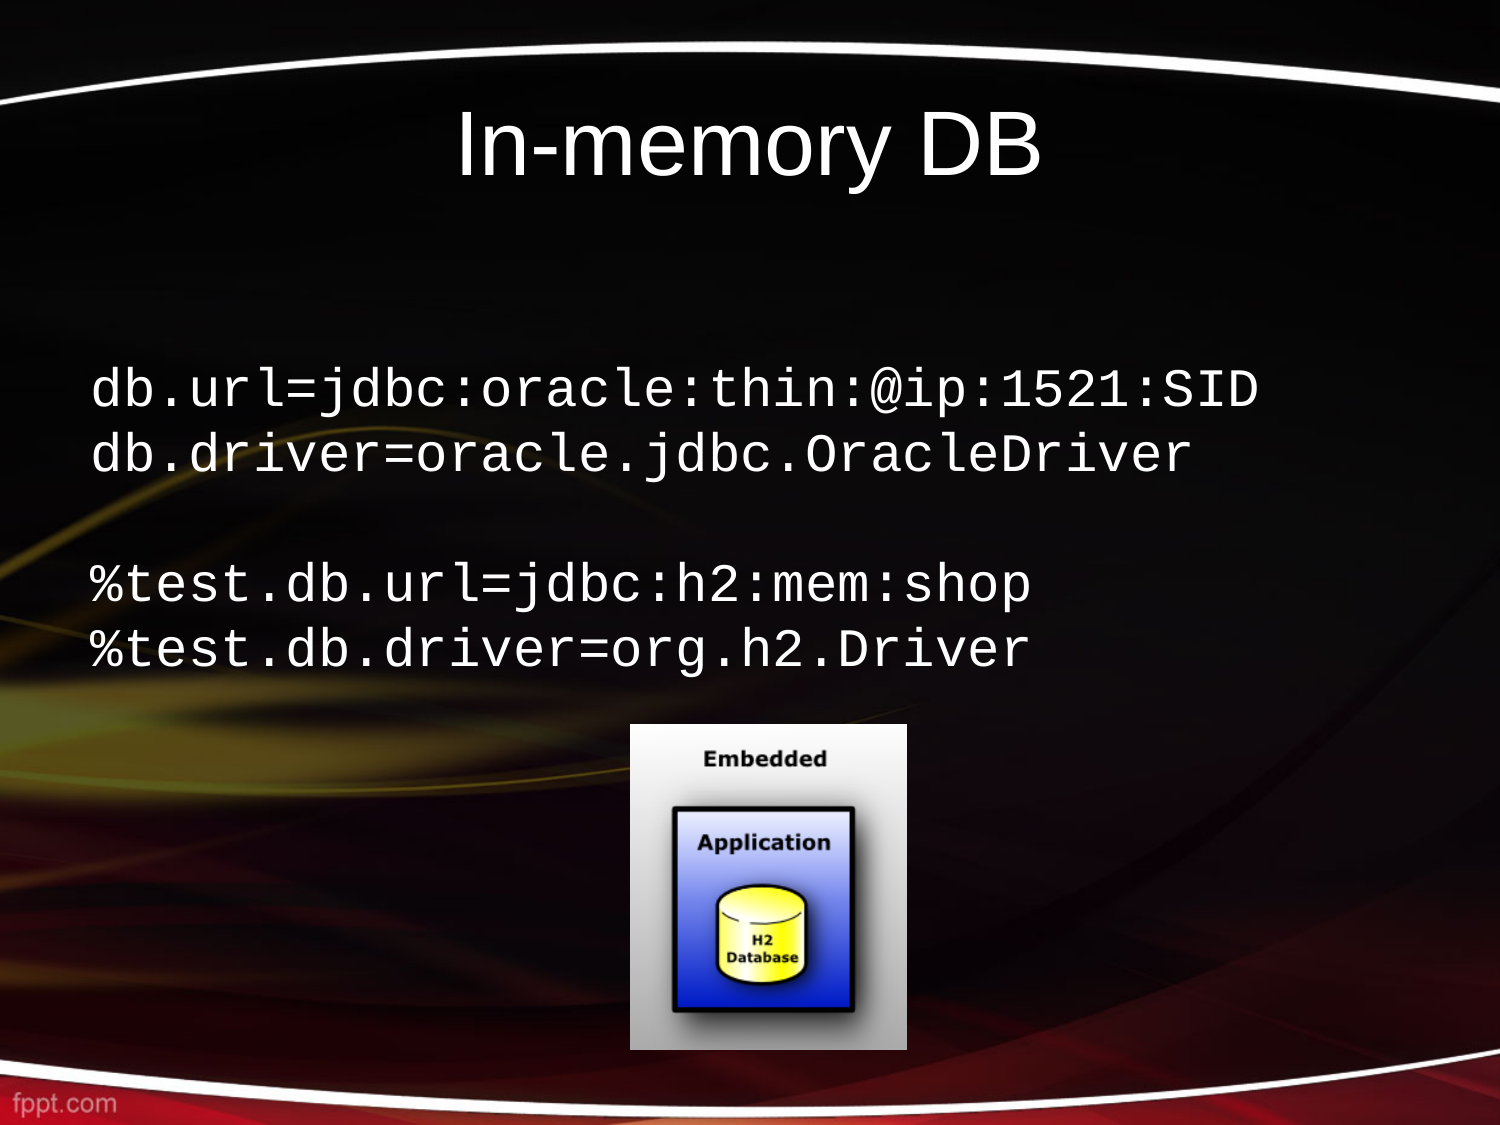

# In-memory DB
db.url=jdbc:oracle:thin:@ip:1521:SID
db.driver=oracle.jdbc.OracleDriver
%test.db.url=jdbc:h2:mem:shop
%test.db.driver=org.h2.Driver